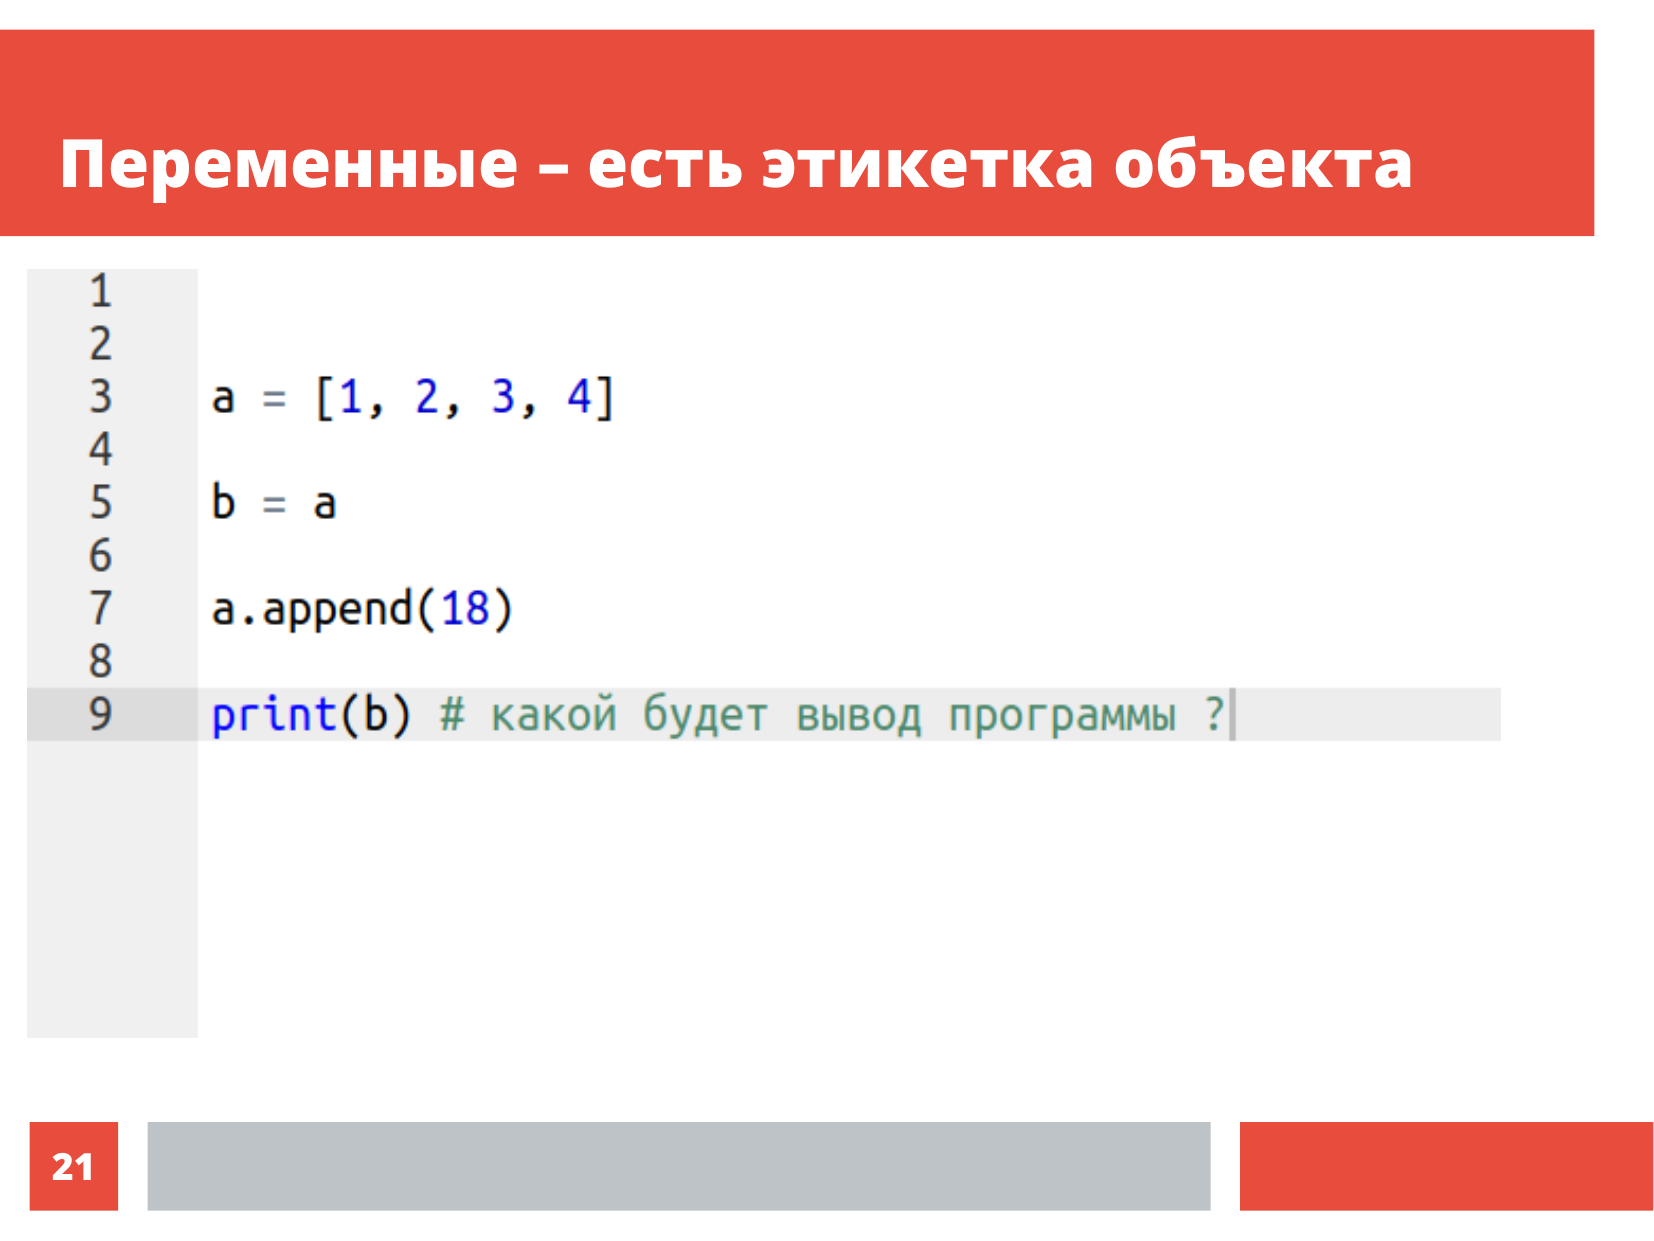

# Переменные – есть этикетка объекта
21